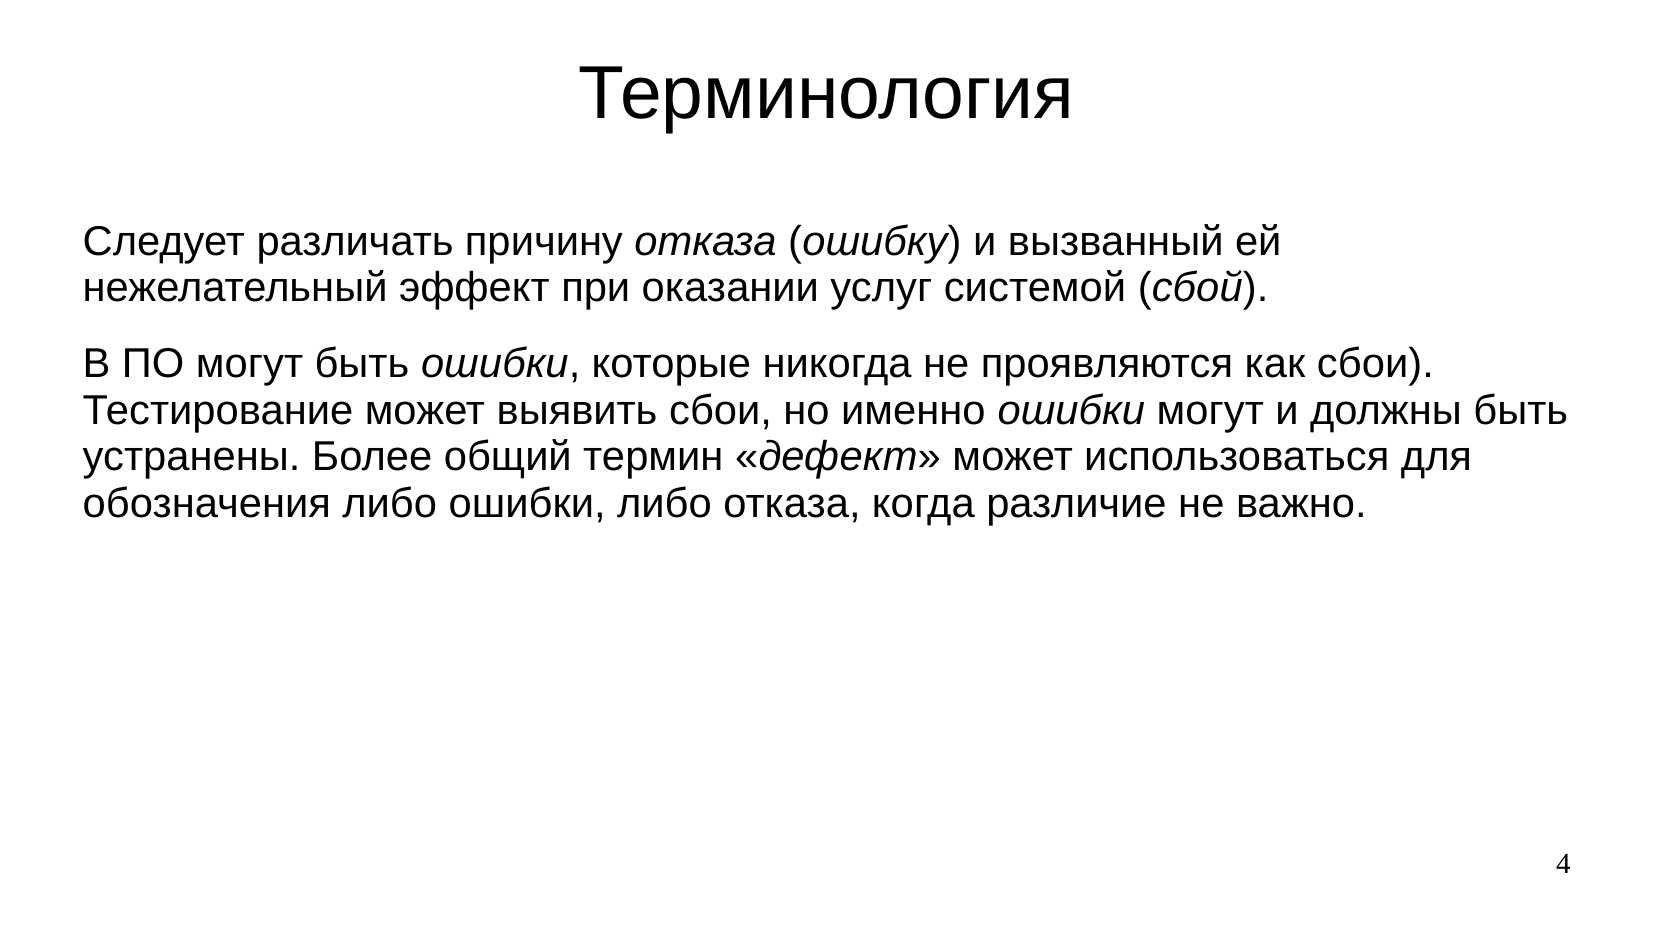

# Терминология
Следует различать причину отказа (ошибку) и вызванный ей нежелательный эффект при оказании услуг системой (сбой).
В ПО могут быть ошибки, которые никогда не проявляются как сбои). Тестирование может выявить сбои, но именно ошибки могут и должны быть устранены. Более общий термин «дефект» может использоваться для обозначения либо ошибки, либо отказа, когда различие не важно.
4